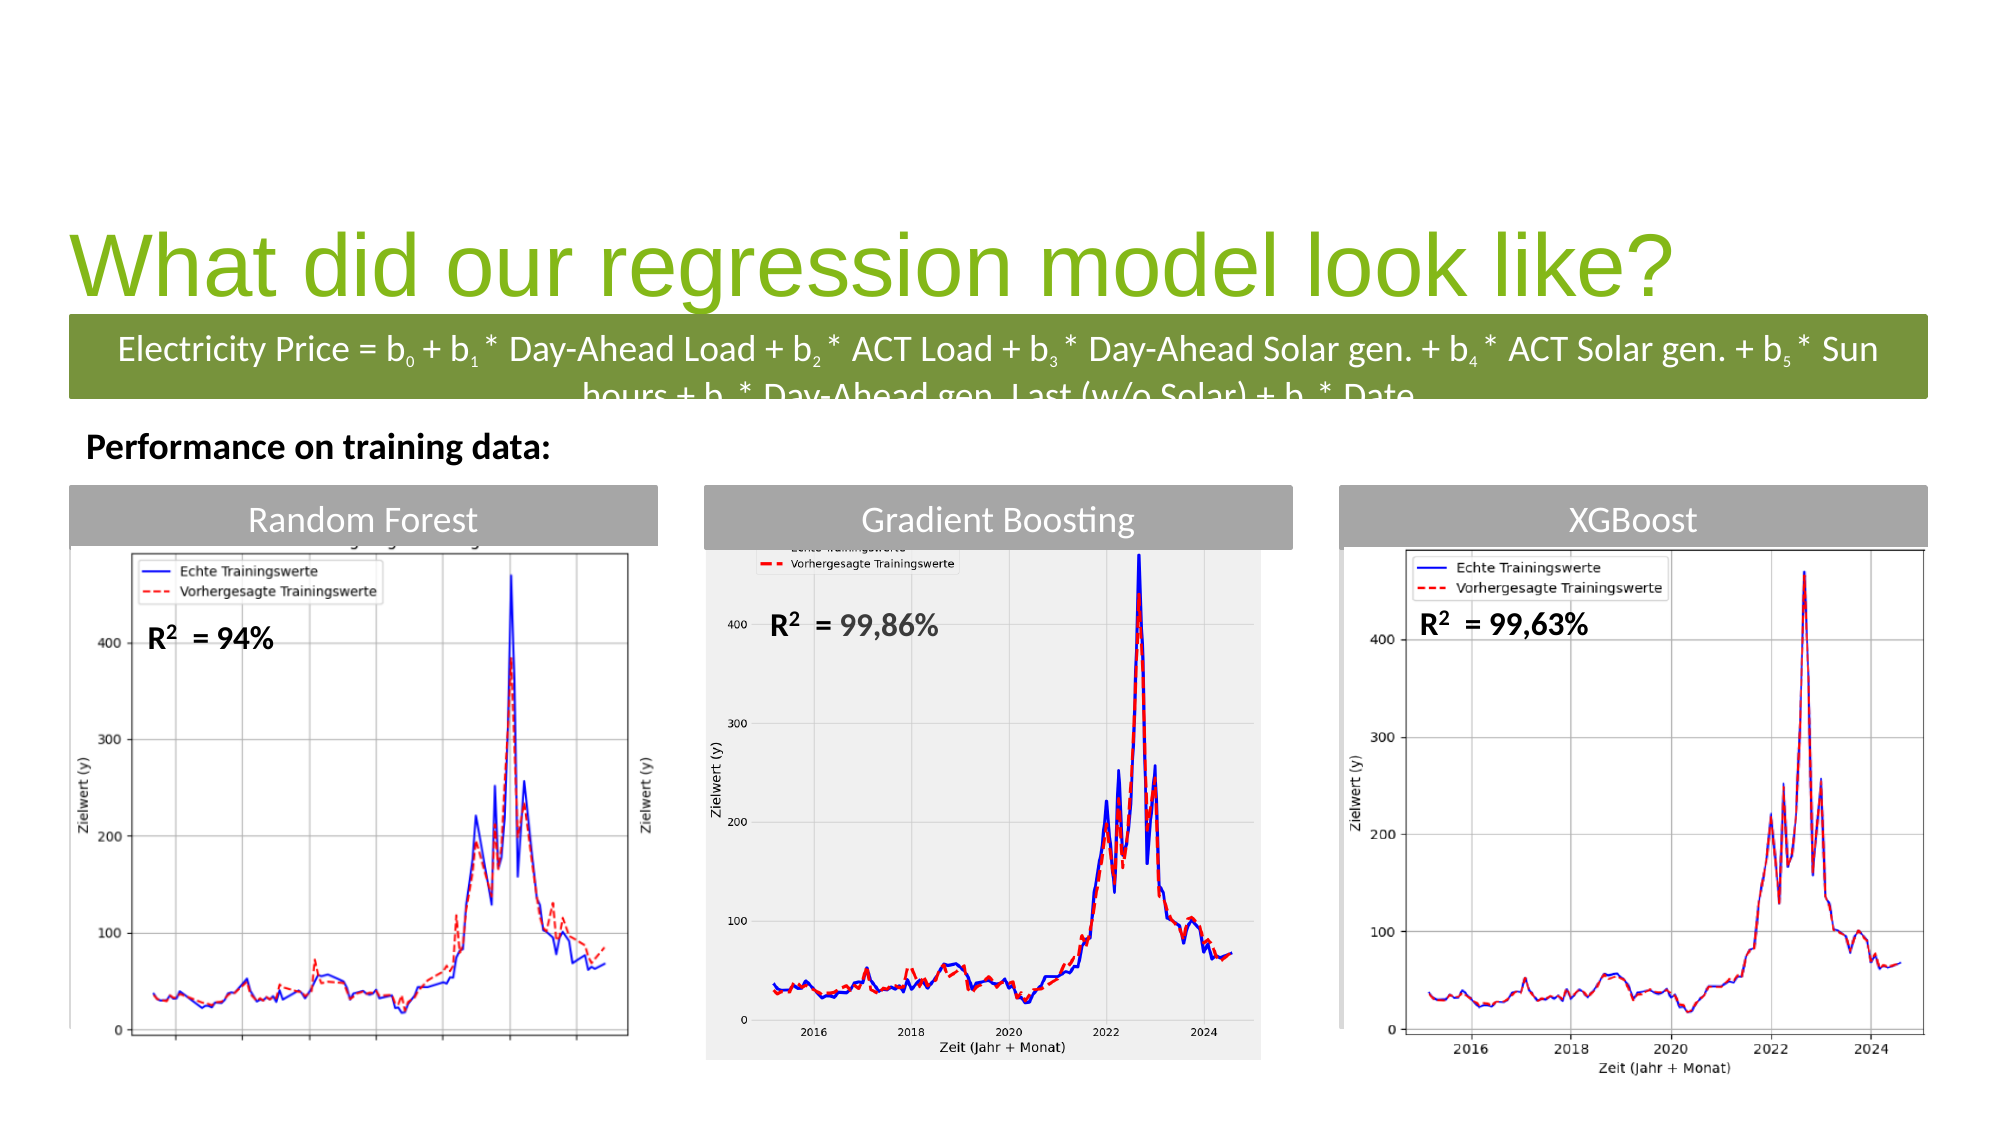

# What did our regression model look like?
Electricity Price = b0 + b1 * Day-Ahead Load + b2 * ACT Load + b3 * Day-Ahead Solar gen. + b4 * ACT Solar gen. + b5 * Sun hours + b7 * Day-Ahead gen. Last (w/o Solar) + b8 * Date
Performance on training data:
Random Forest
Gradient Boosting
XGBoost
R2 = 99,63%
R2 = 99,86%
R2 = 94%